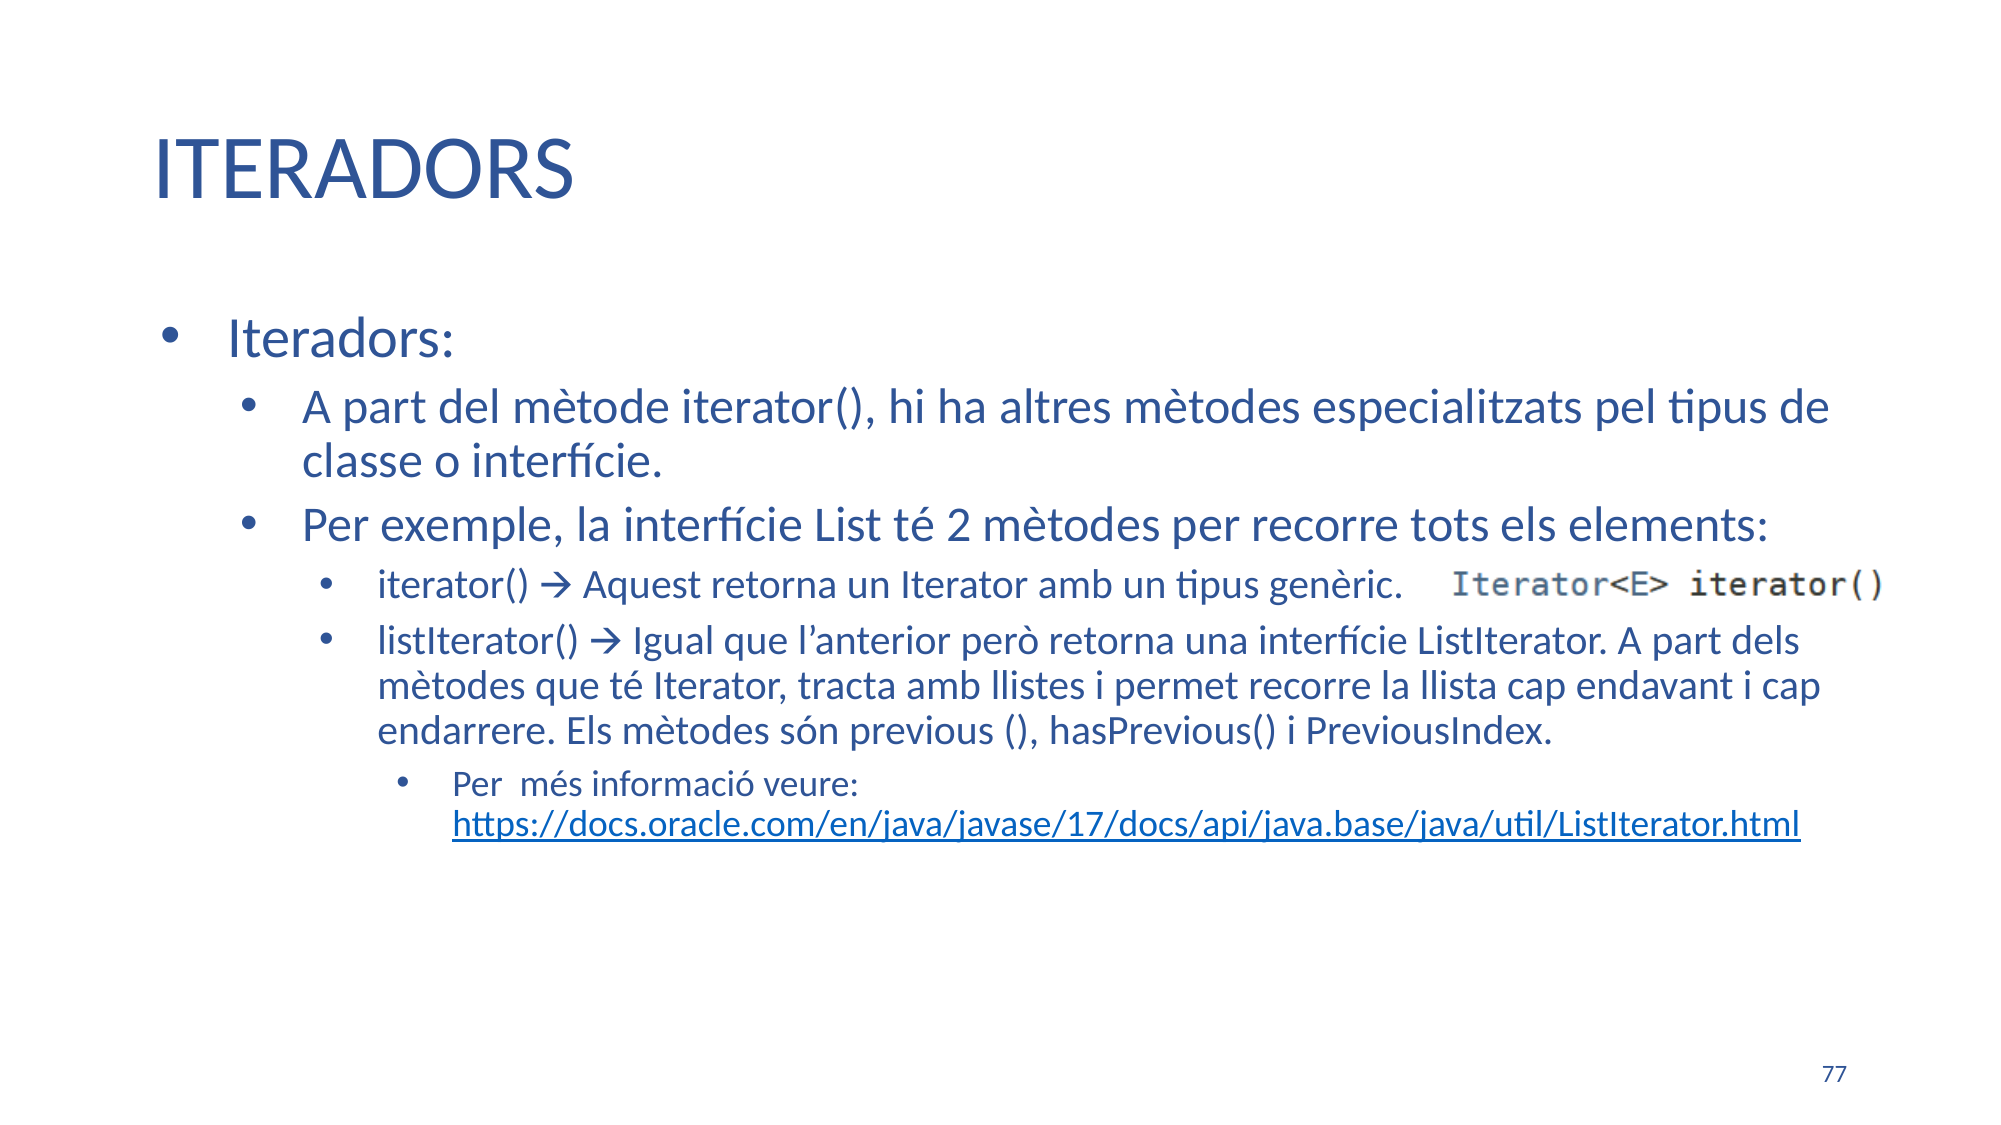

# ITERADORS
Iteradors:
A part del mètode iterator(), hi ha altres mètodes especialitzats pel tipus de classe o interfície.
Per exemple, la interfície List té 2 mètodes per recorre tots els elements:
iterator() 🡪 Aquest retorna un Iterator amb un tipus genèric.
listIterator() 🡪 Igual que l’anterior però retorna una interfície ListIterator. A part dels mètodes que té Iterator, tracta amb llistes i permet recorre la llista cap endavant i cap endarrere. Els mètodes són previous (), hasPrevious() i PreviousIndex.
Per més informació veure: https://docs.oracle.com/en/java/javase/17/docs/api/java.base/java/util/ListIterator.html